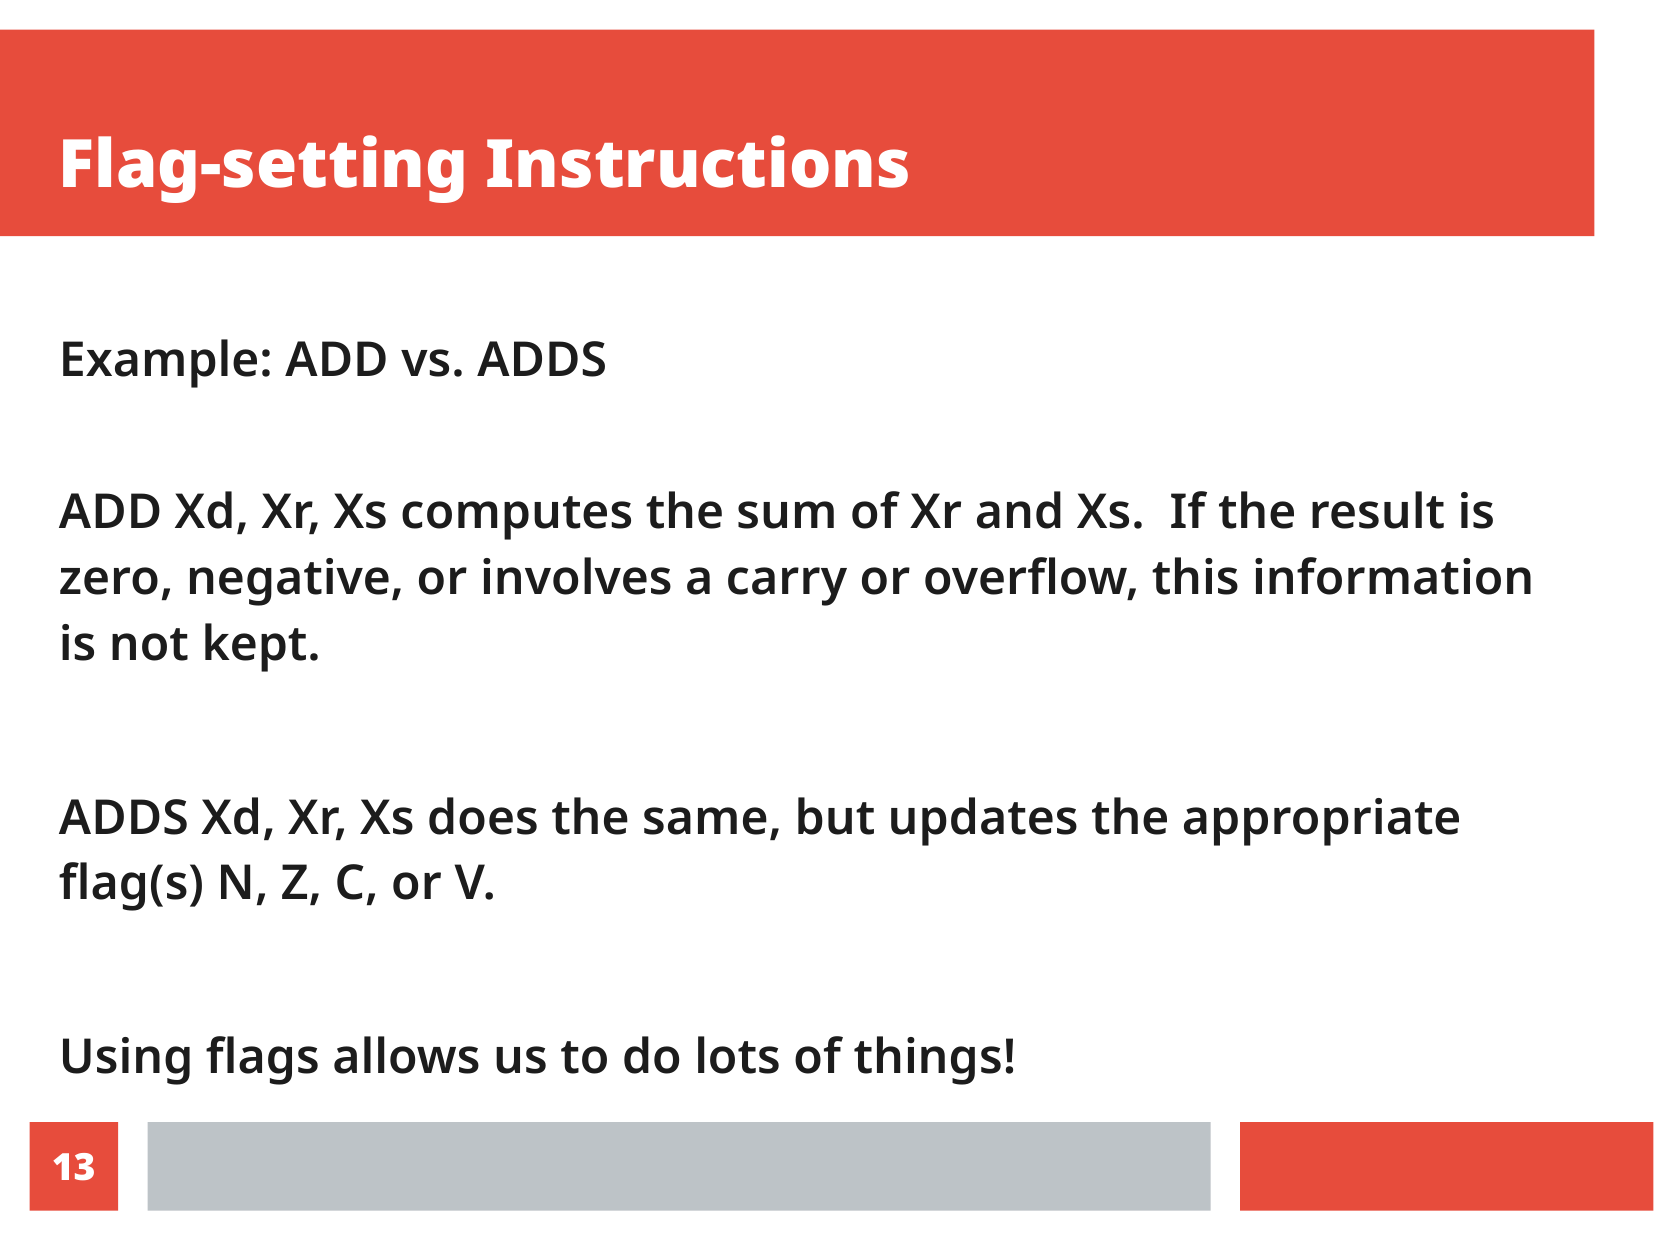

# Flag-setting Instructions
Example: ADD vs. ADDS
ADD Xd, Xr, Xs computes the sum of Xr and Xs. If the result is zero, negative, or involves a carry or overflow, this information is not kept.
ADDS Xd, Xr, Xs does the same, but updates the appropriate flag(s) N, Z, C, or V.
Using flags allows us to do lots of things!
13